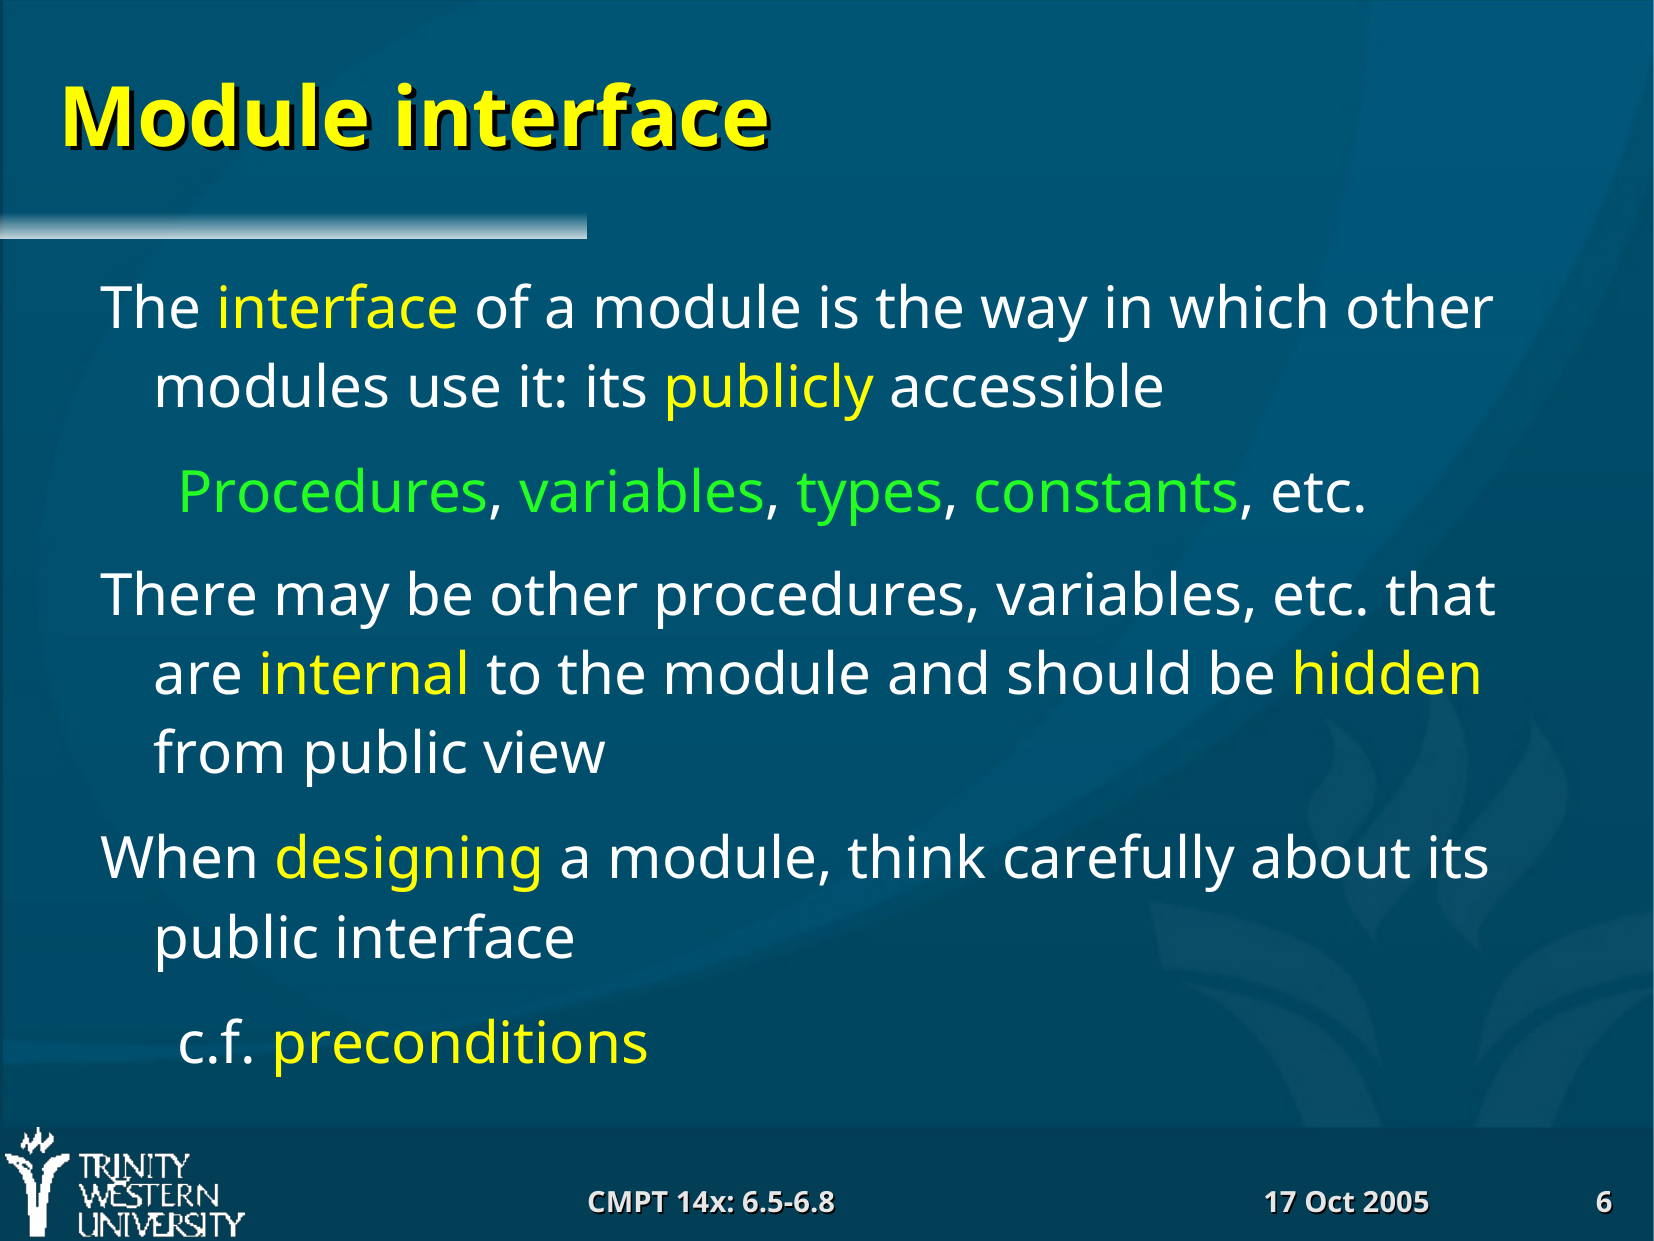

# Module interface
The interface of a module is the way in which other modules use it: its publicly accessible
Procedures, variables, types, constants, etc.
There may be other procedures, variables, etc. that are internal to the module and should be hidden from public view
When designing a module, think carefully about its public interface
c.f. preconditions
CMPT 14x: 6.5-6.8
17 Oct 2005
6